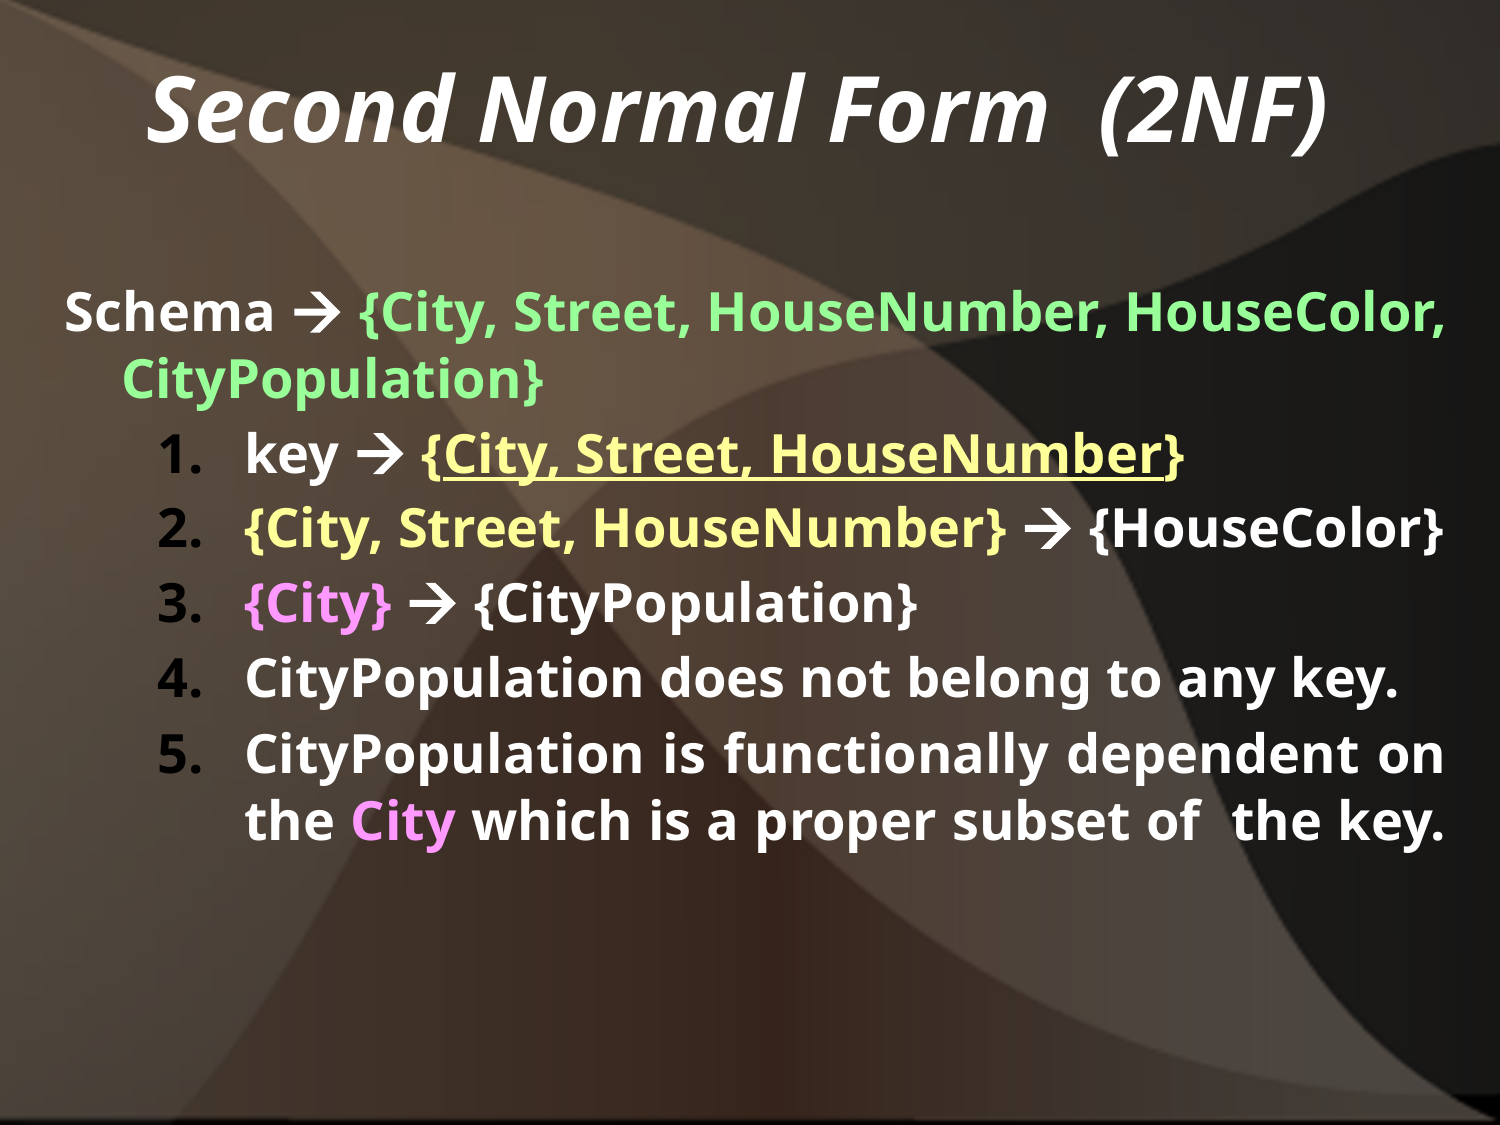

Second Normal Form (2NF)
# Schema  {City, Street, HouseNumber, HouseColor, CityPopulation}
key  {City, Street, HouseNumber}
{City, Street, HouseNumber}  {HouseColor}
{City}  {CityPopulation}
CityPopulation does not belong to any key.
CityPopulation is functionally dependent on the City which is a proper subset of the key.